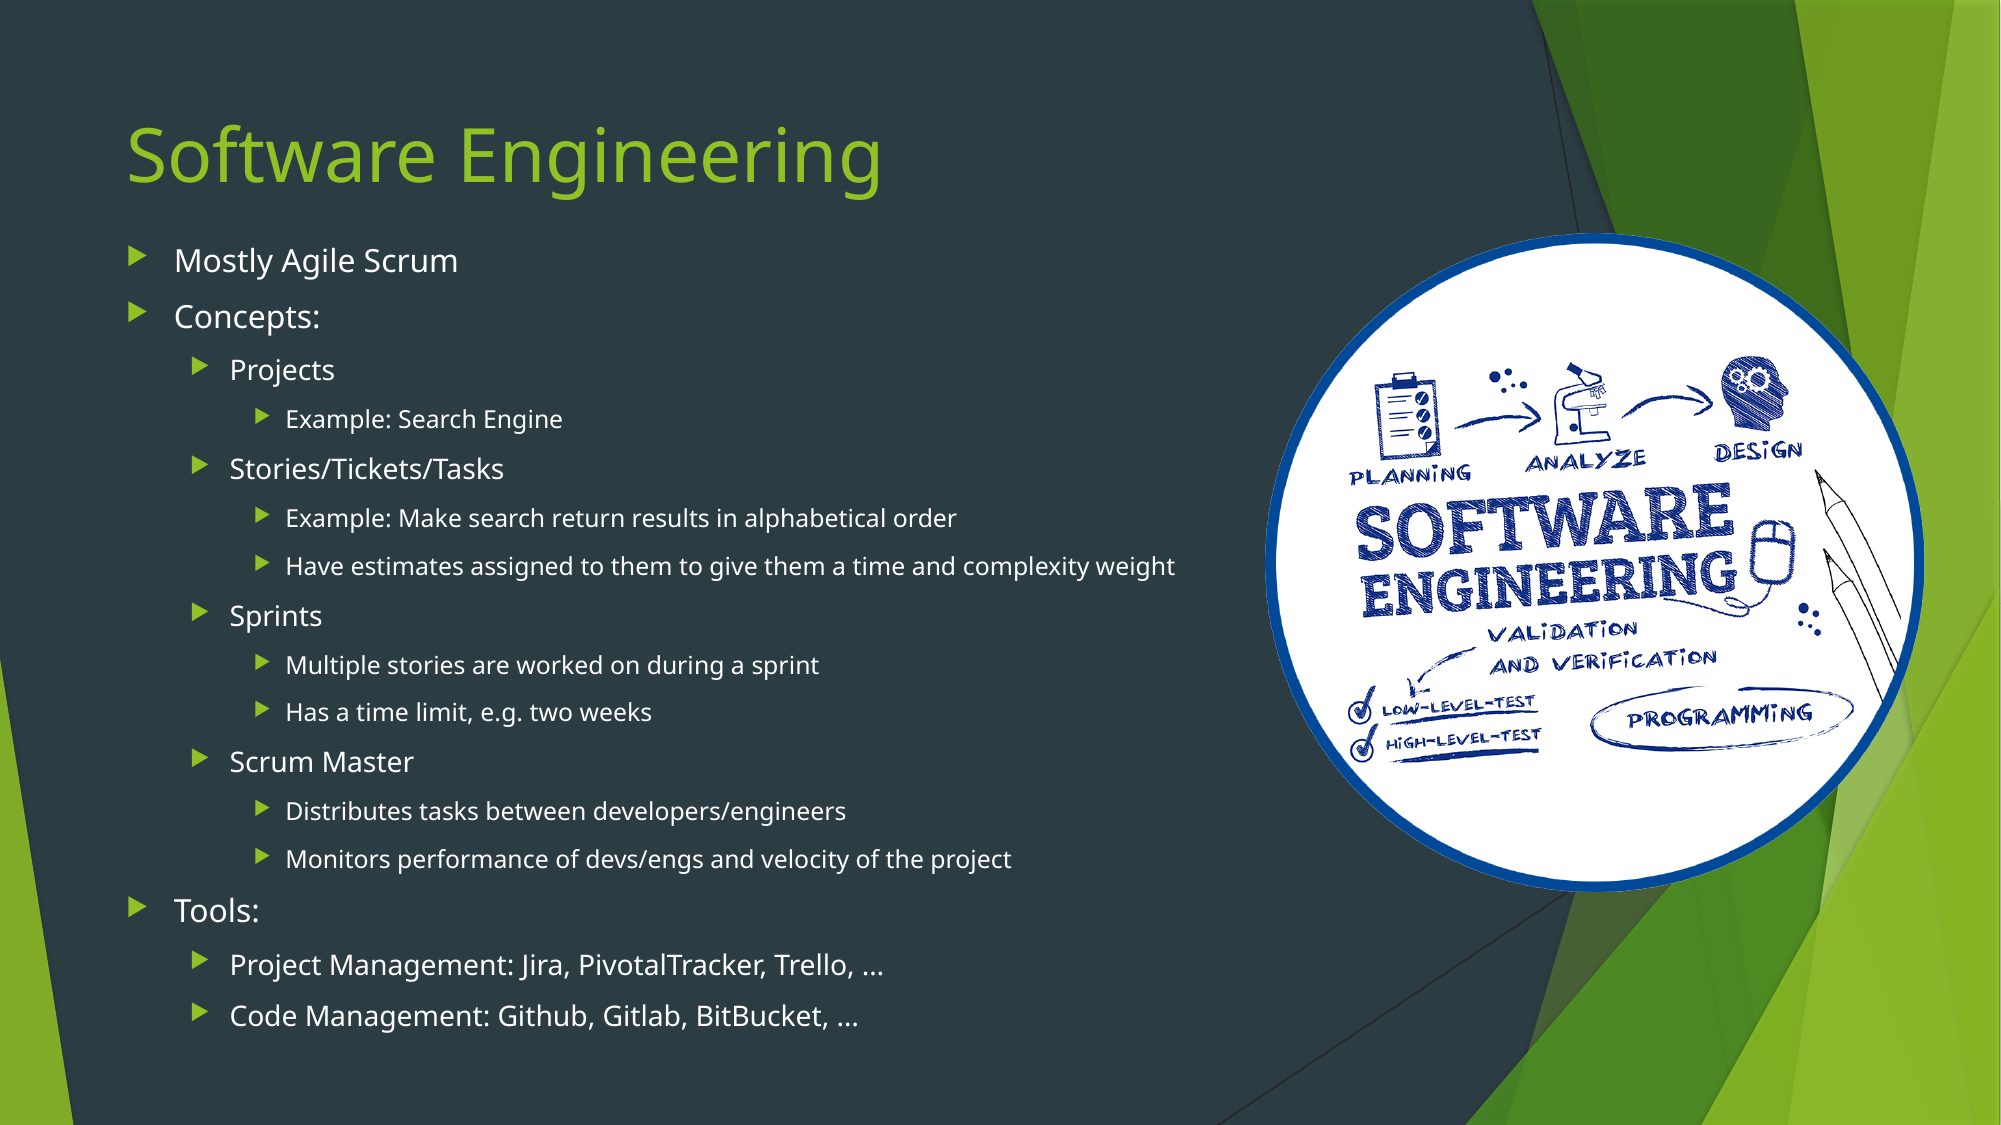

# Software Engineering
Mostly Agile Scrum
Concepts:
Projects
Example: Search Engine
Stories/Tickets/Tasks
Example: Make search return results in alphabetical order
Have estimates assigned to them to give them a time and complexity weight
Sprints
Multiple stories are worked on during a sprint
Has a time limit, e.g. two weeks
Scrum Master
Distributes tasks between developers/engineers
Monitors performance of devs/engs and velocity of the project
Tools:
Project Management: Jira, PivotalTracker, Trello, …
Code Management: Github, Gitlab, BitBucket, …